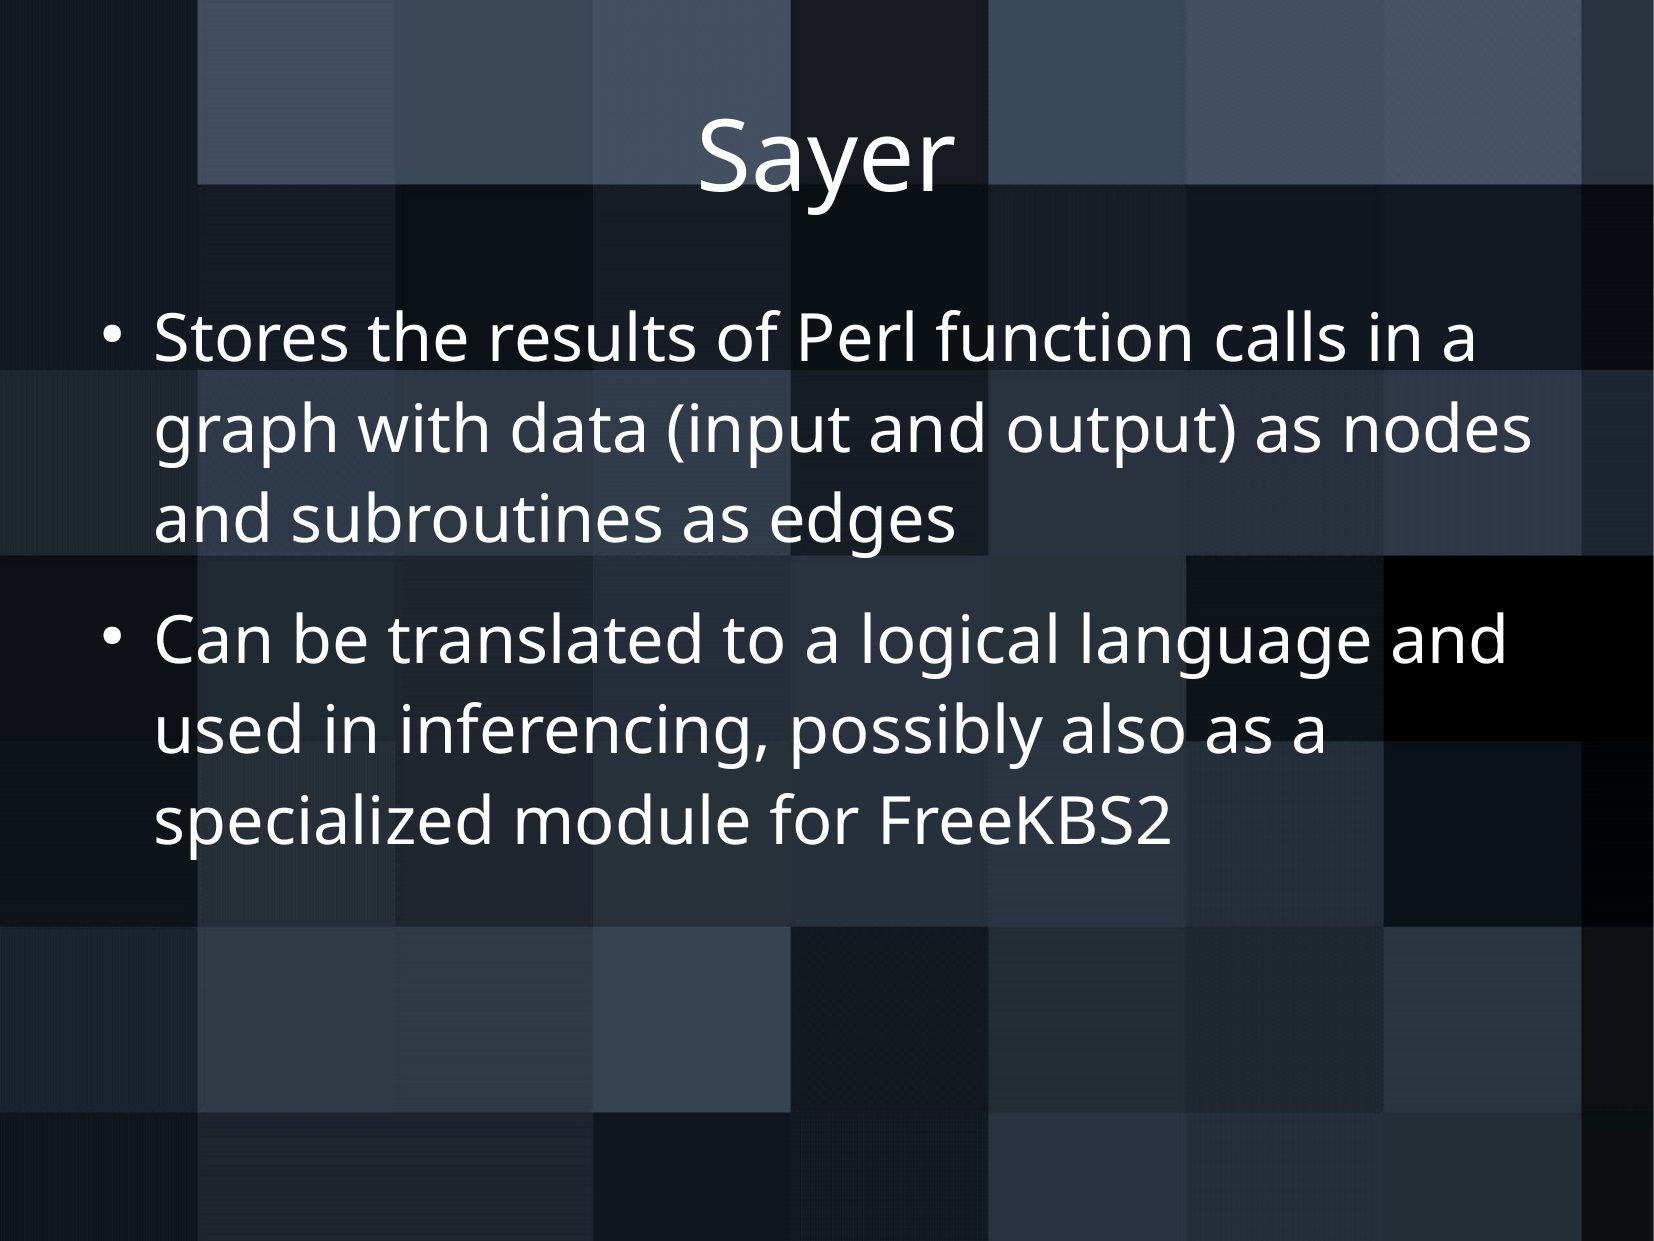

# Sayer
Stores the results of Perl function calls in a graph with data (input and output) as nodes and subroutines as edges
Can be translated to a logical language and used in inferencing, possibly also as a specialized module for FreeKBS2